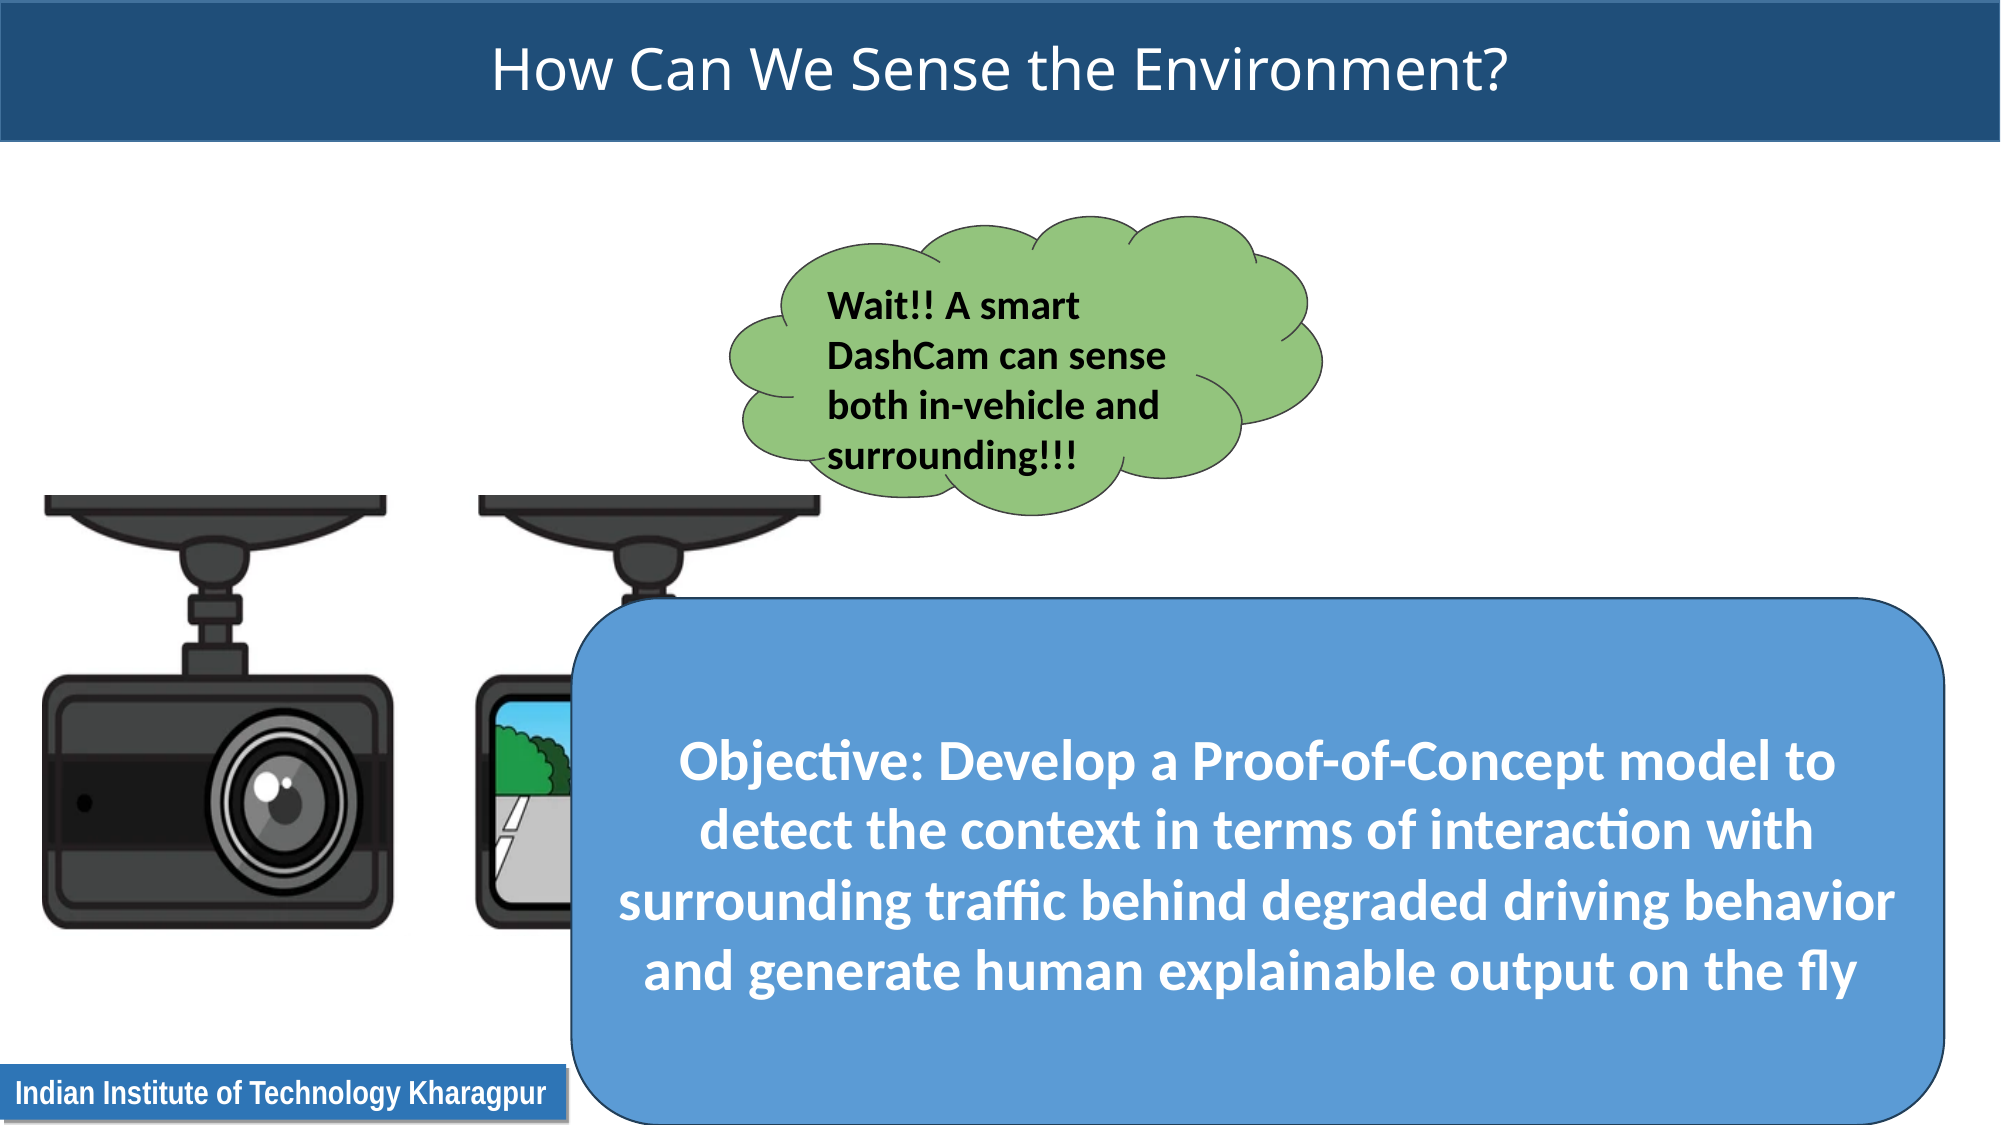

# How Can We Sense the Environment?
Wait!! A smart DashCam can sense both in-vehicle and surrounding!!!
Can we use a smart dash-cam to understand the context behind poor driving behavior?
Objective: Develop a Proof-of-Concept model to detect the context in terms of interaction with surrounding traffic behind degraded driving behavior and generate human explainable output on the fly